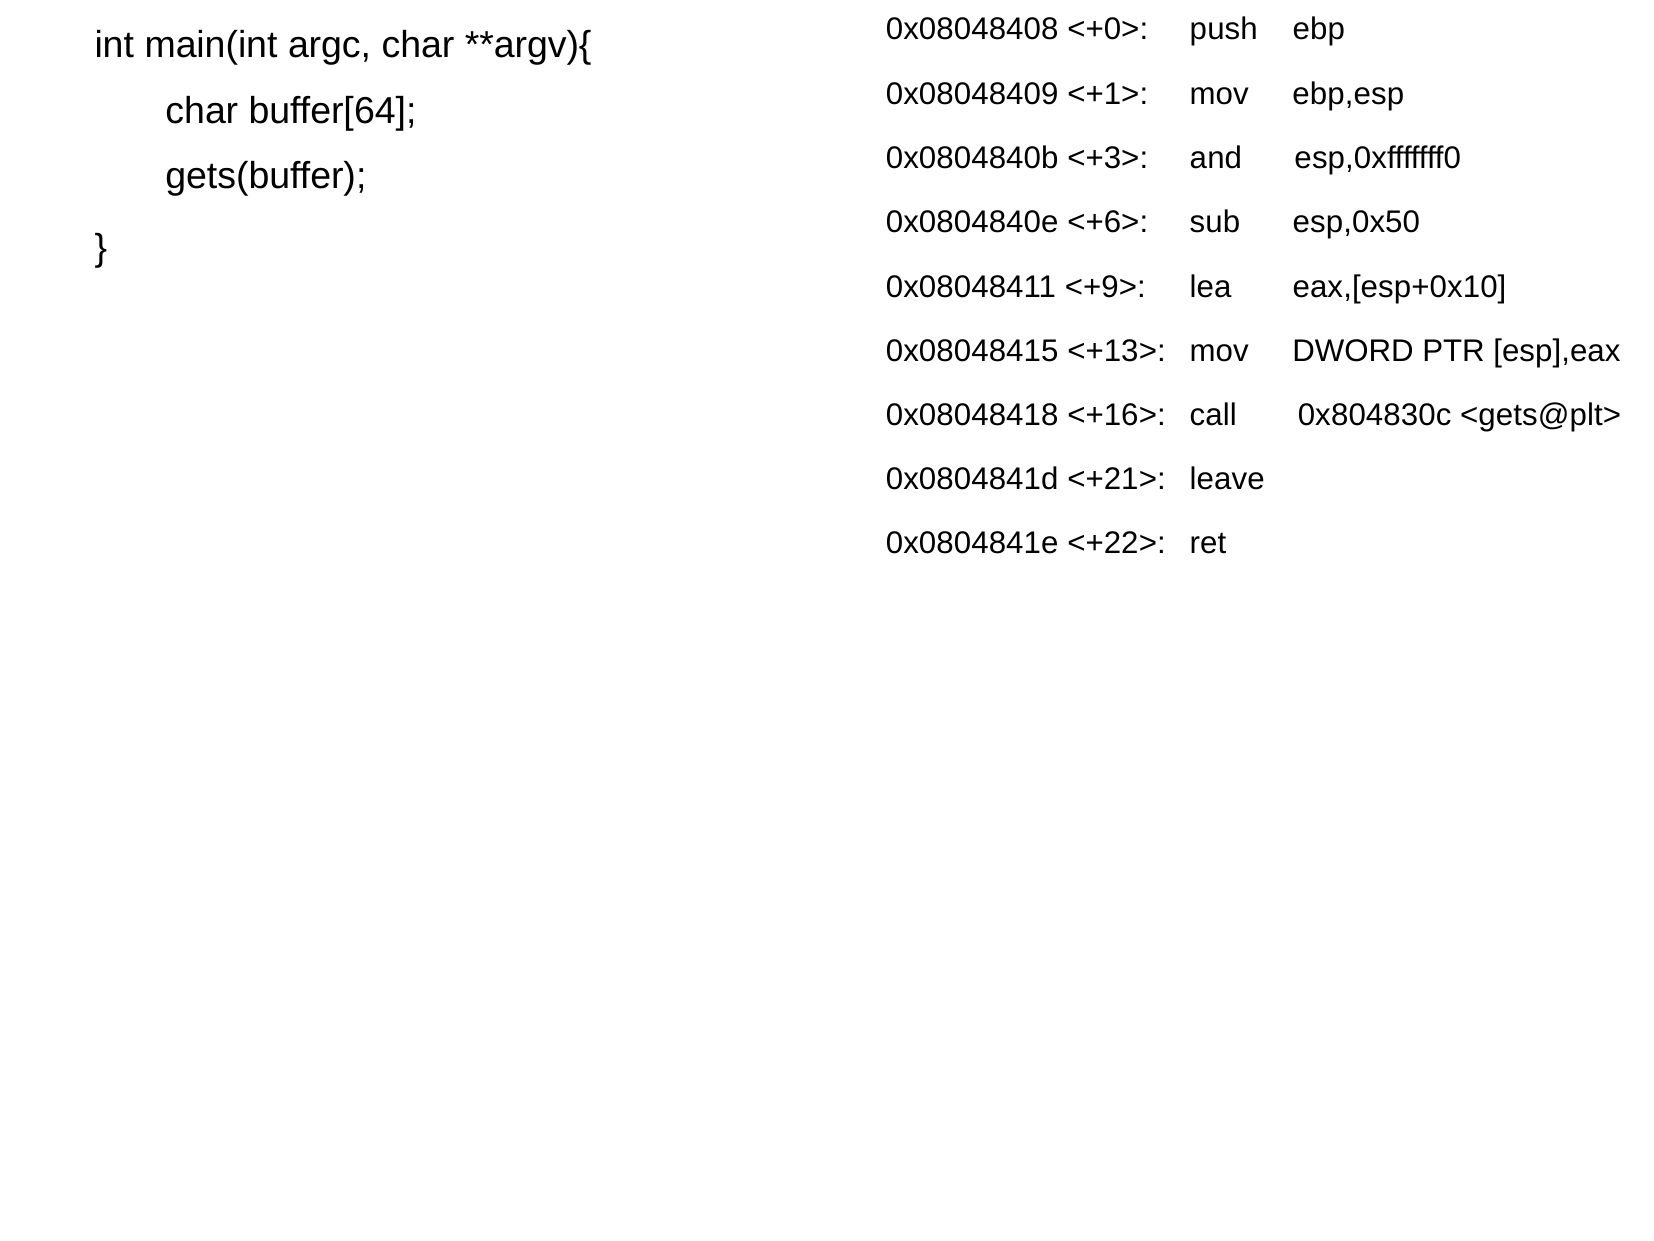

0x08048408 <+0>:	 push ebp
0x08048409 <+1>:	 mov ebp,esp
0x0804840b <+3>:	 and esp,0xfffffff0
0x0804840e <+6>:	 sub esp,0x50
0x08048411 <+9>:	 lea eax,[esp+0x10]
0x08048415 <+13>:	 mov DWORD PTR [esp],eax
0x08048418 <+16>:	 call 0x804830c <gets@plt>
0x0804841d <+21>:	 leave
0x0804841e <+22>:	 ret
# int main(int argc, char **argv){
char buffer[64];
gets(buffer);
}